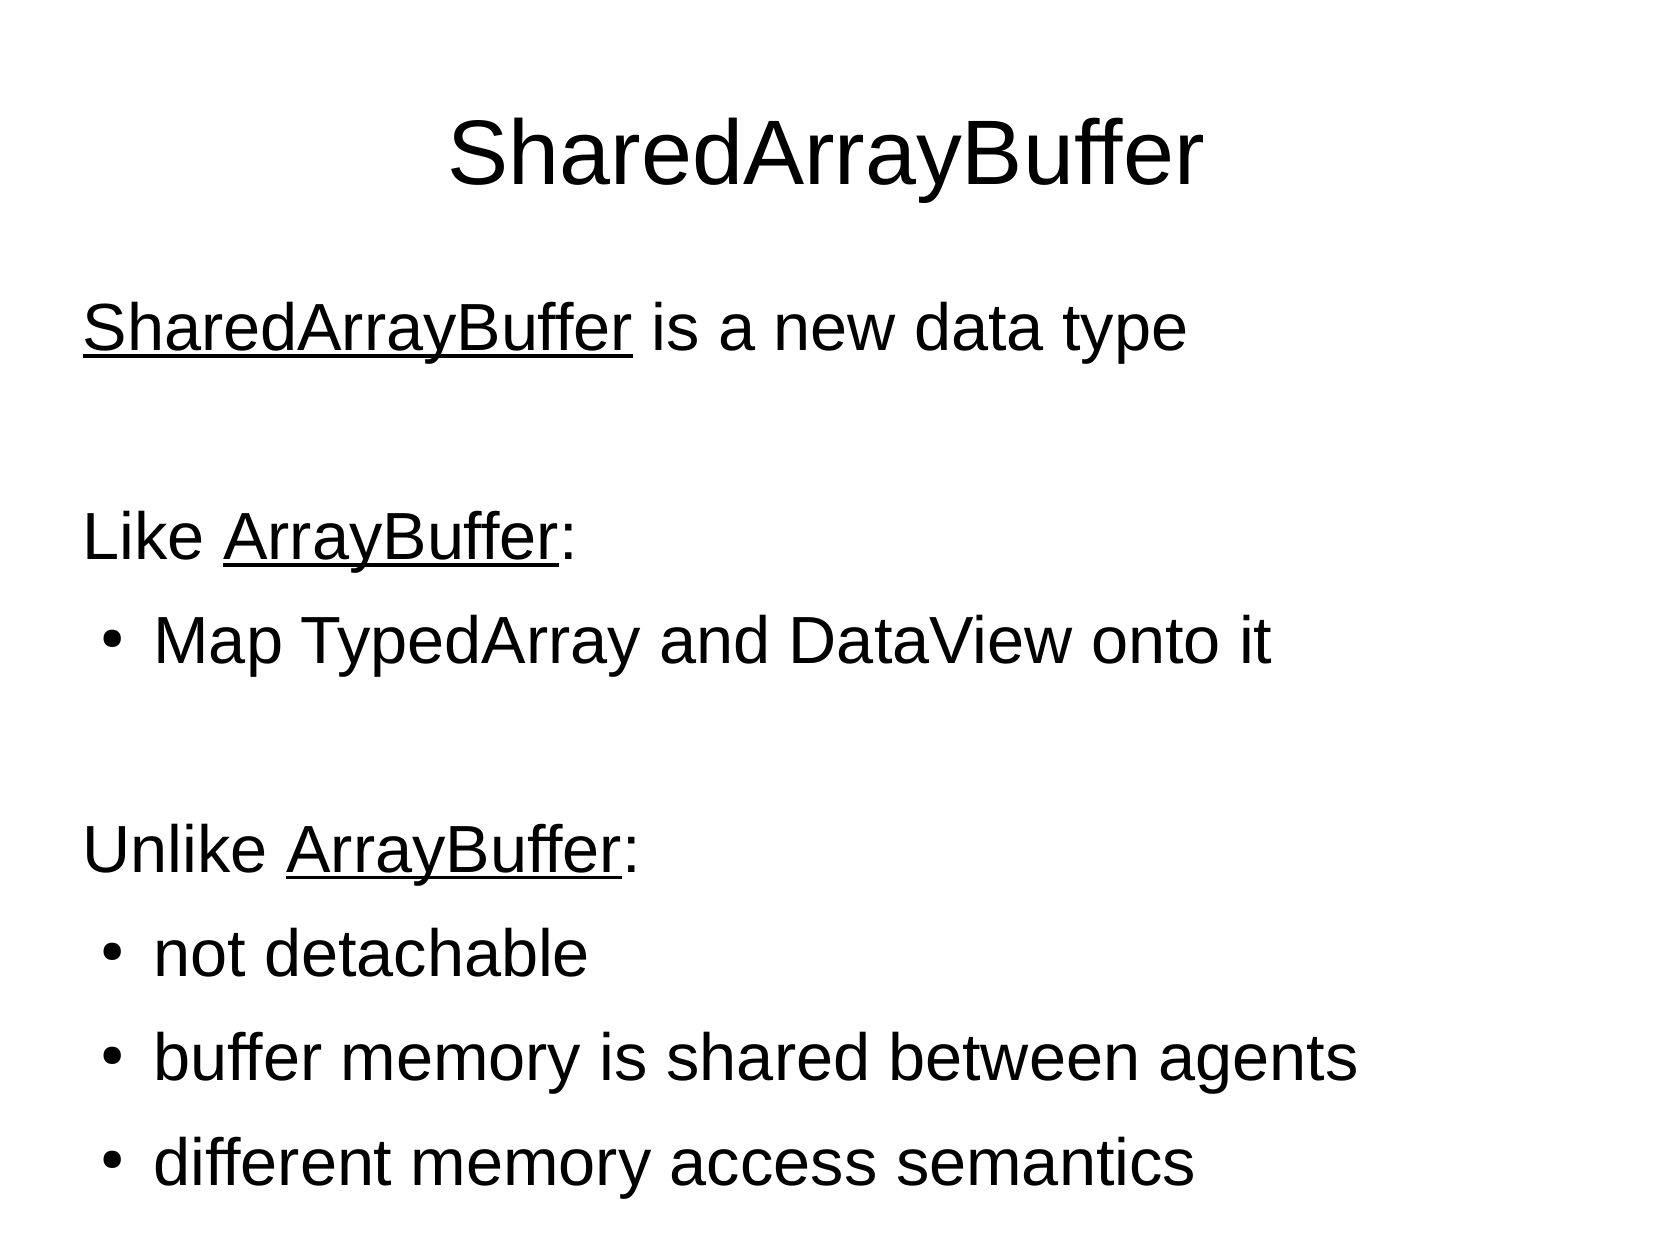

# SharedArrayBuffer
SharedArrayBuffer is a new data type
Like ArrayBuffer:
Map TypedArray and DataView onto it
Unlike ArrayBuffer:
not detachable
buffer memory is shared between agents
different memory access semantics